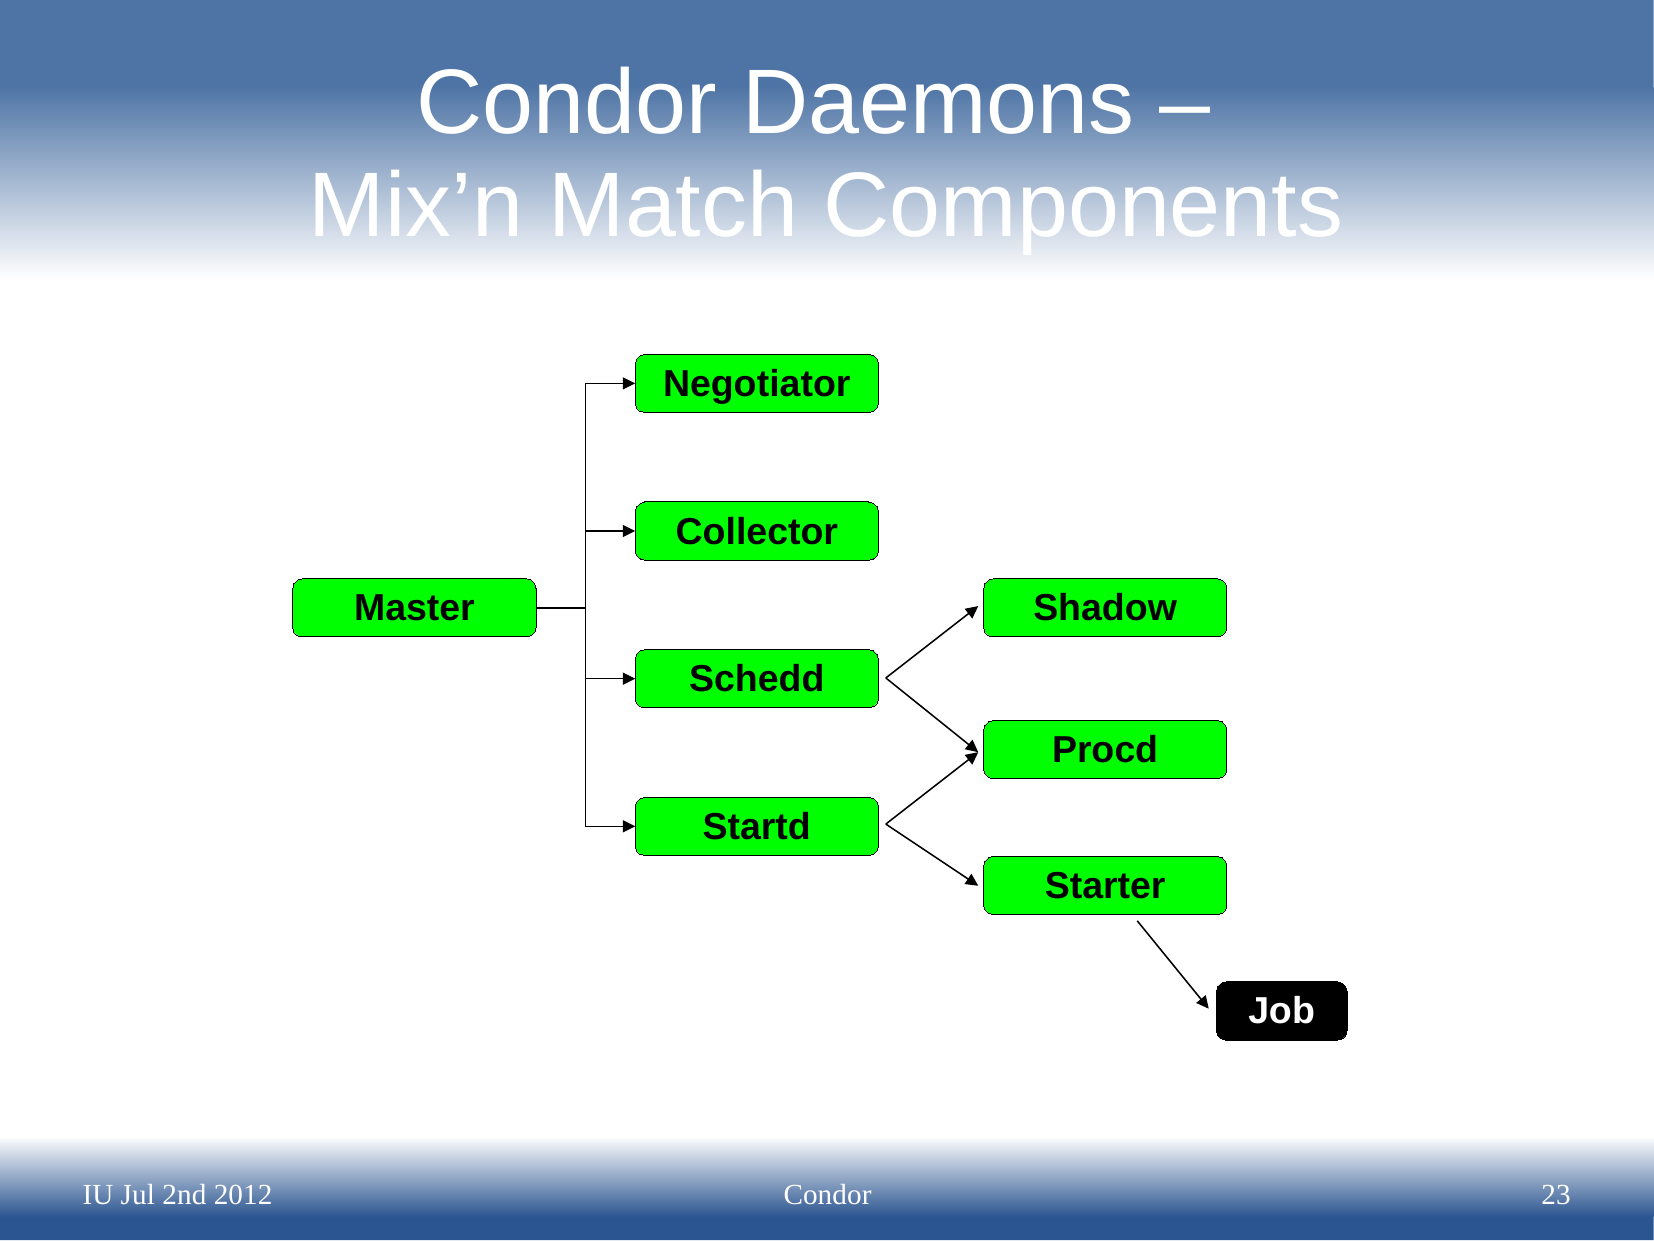

# Condor Daemons – Mix’n Match Components
Negotiator
Collector
Master
Shadow
Schedd
Procd
Startd
Starter
Job
IU Jul 2nd 2012
Condor
23